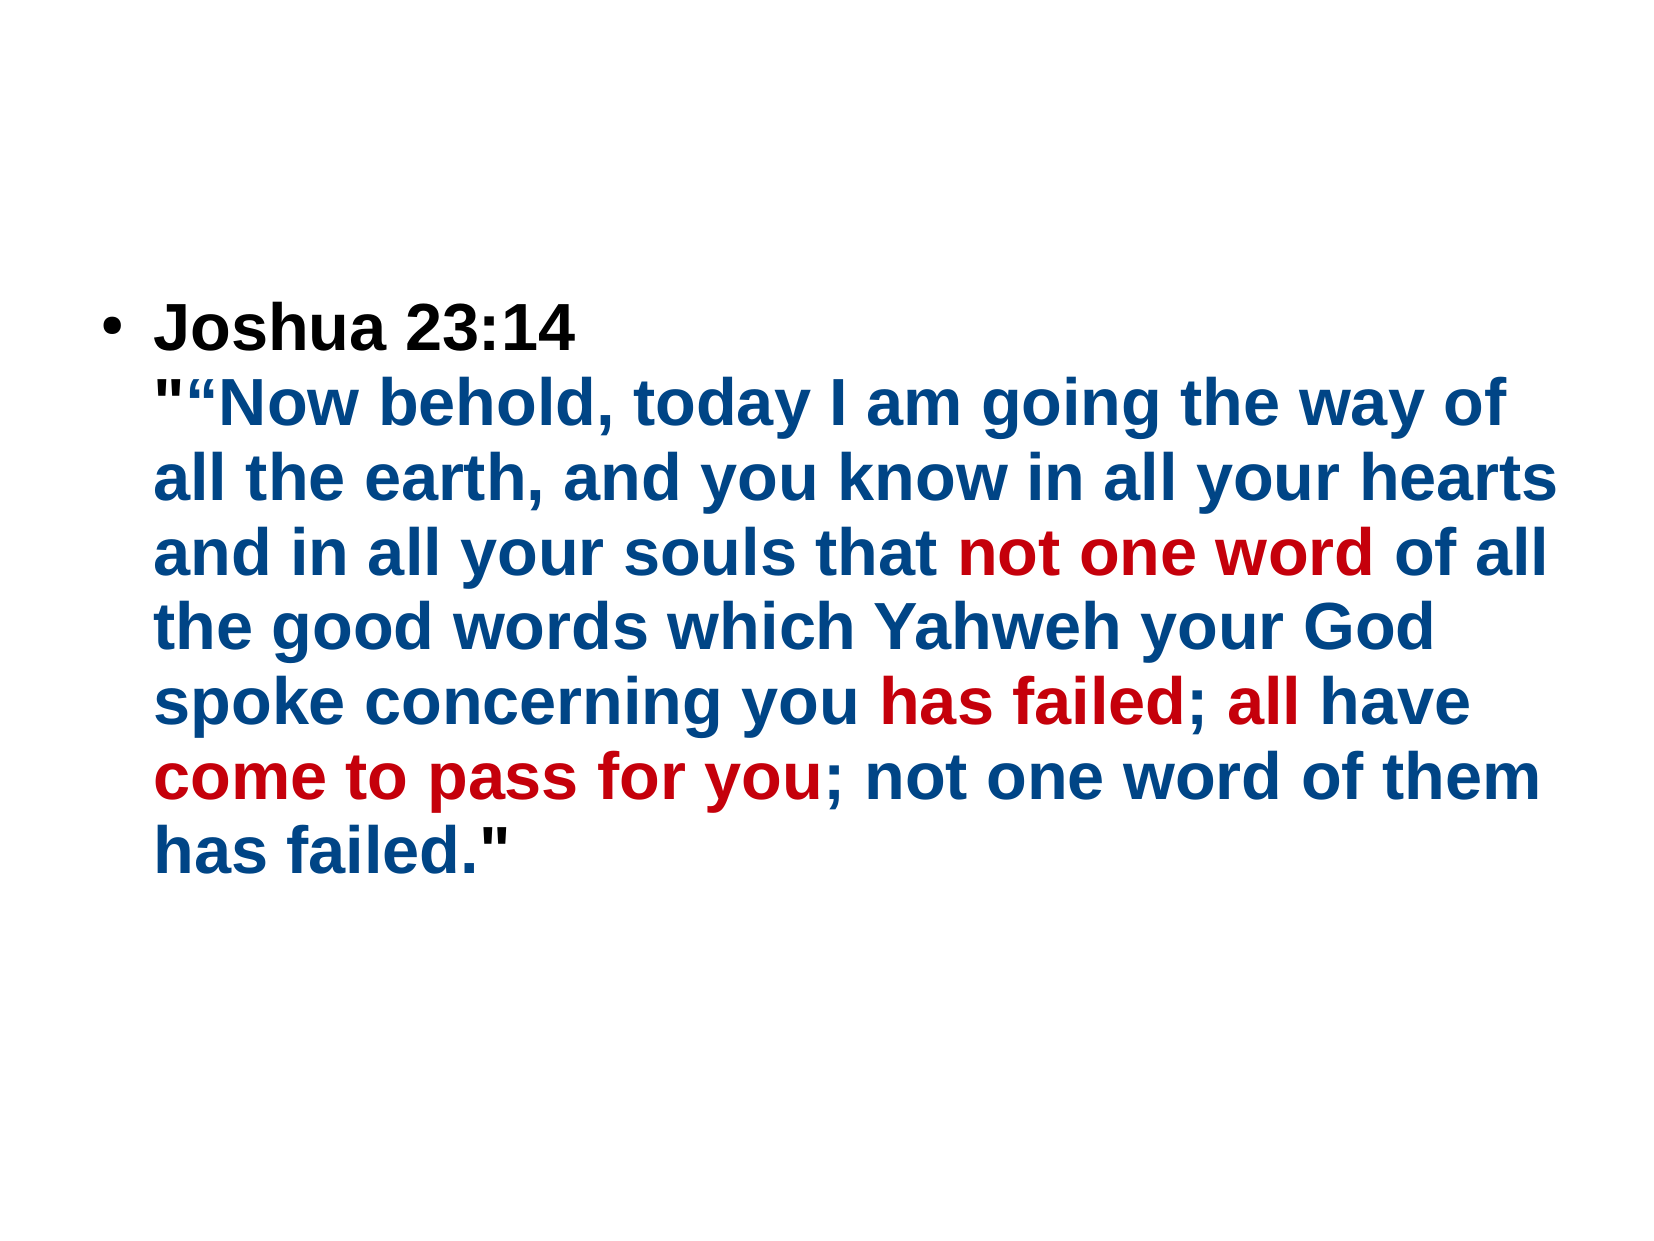

#
Joshua 23:14
"“Now behold, today I am going the way of all the earth, and you know in all your hearts and in all your souls that not one word of all the good words which Yahweh your God spoke concerning you has failed; all have come to pass for you; not one word of them has failed."